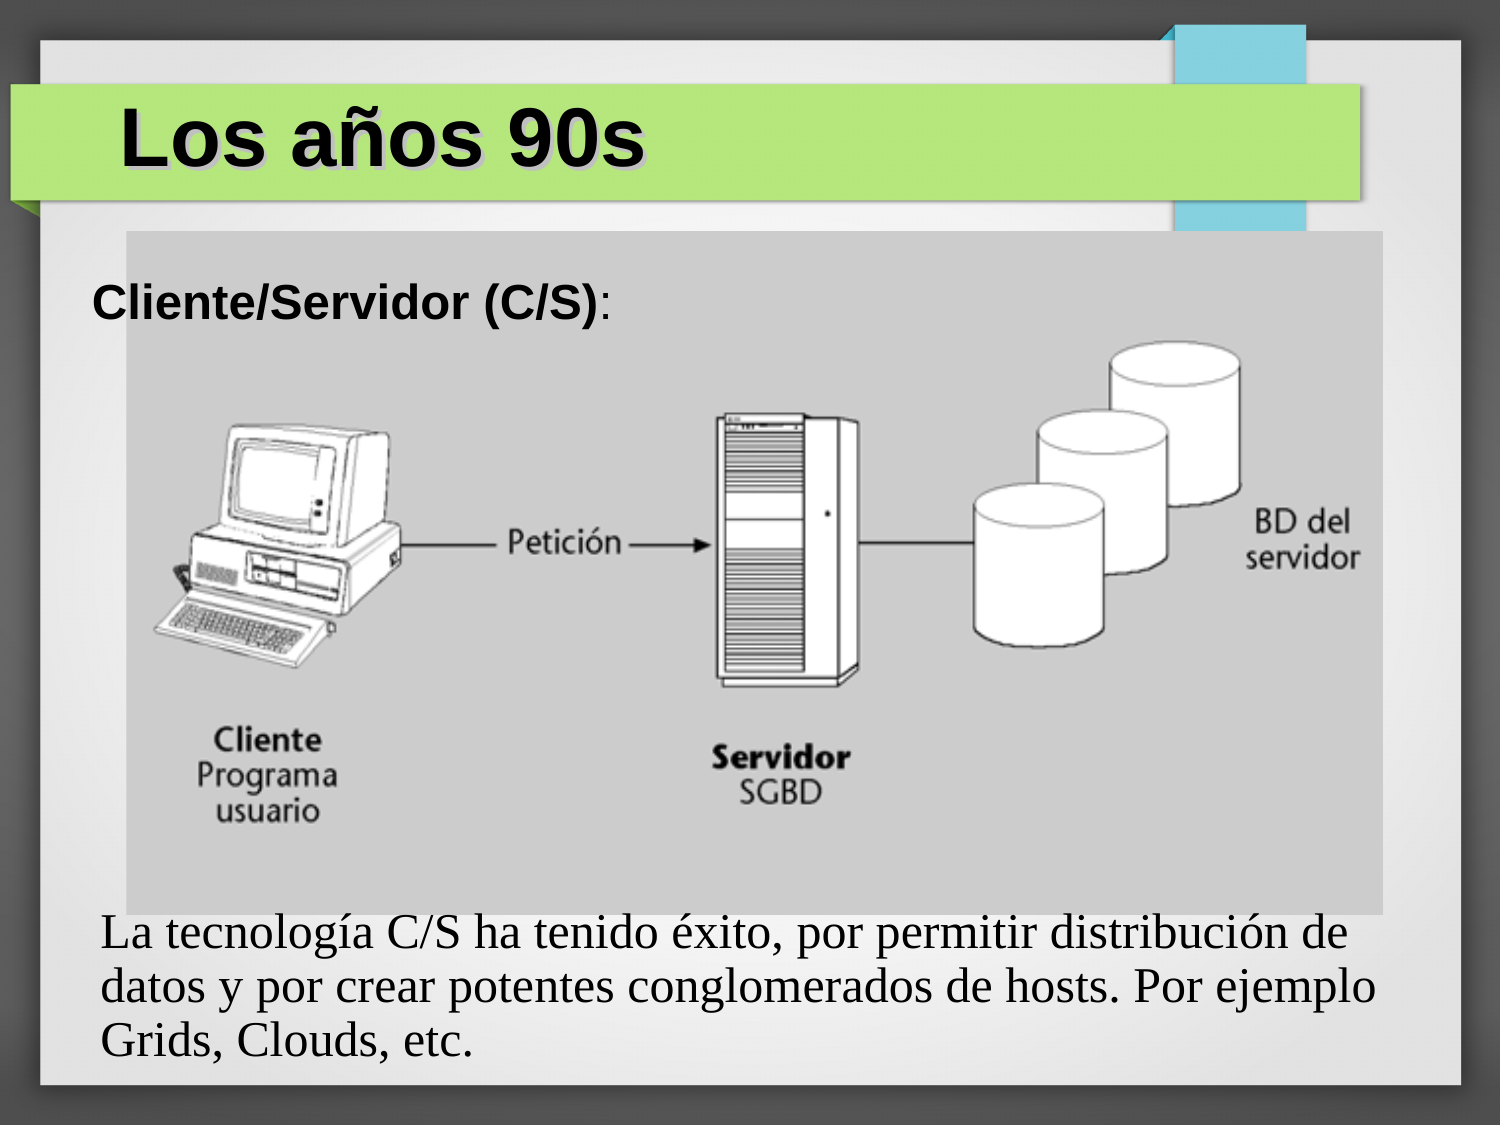

# Los años 90s
Cliente/Servidor (C/S):
La tecnología C/S ha tenido éxito, por permitir distribución de datos y por crear potentes conglomerados de hosts. Por ejemplo Grids, Clouds, etc.